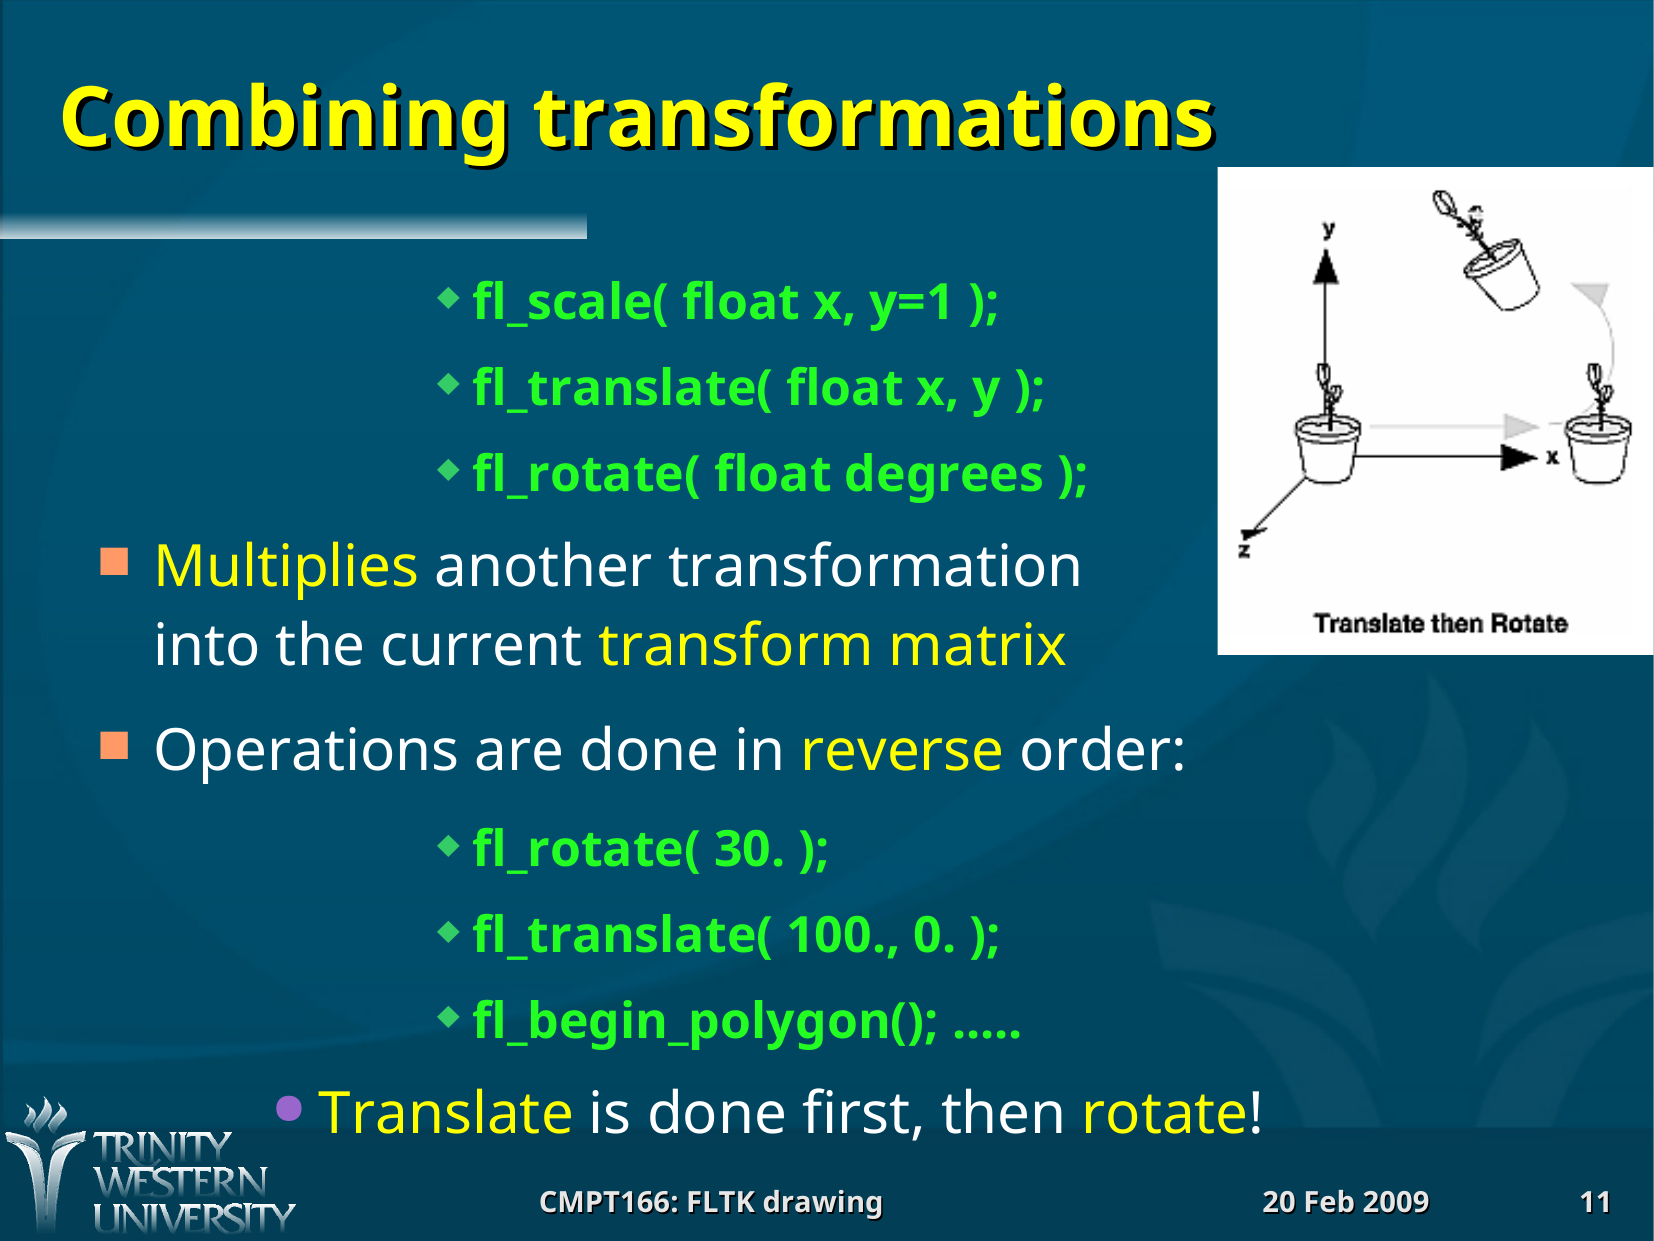

# Combining transformations
fl_scale( float x, y=1 );
fl_translate( float x, y );
fl_rotate( float degrees );
Multiplies another transformation
into the current transform matrix
Operations are done in reverse order:
fl_rotate( 30. );
fl_translate( 100., 0. );
fl_begin_polygon(); .....
Translate is done first, then rotate!
CMPT166: FLTK drawing
20 Feb 2009
11